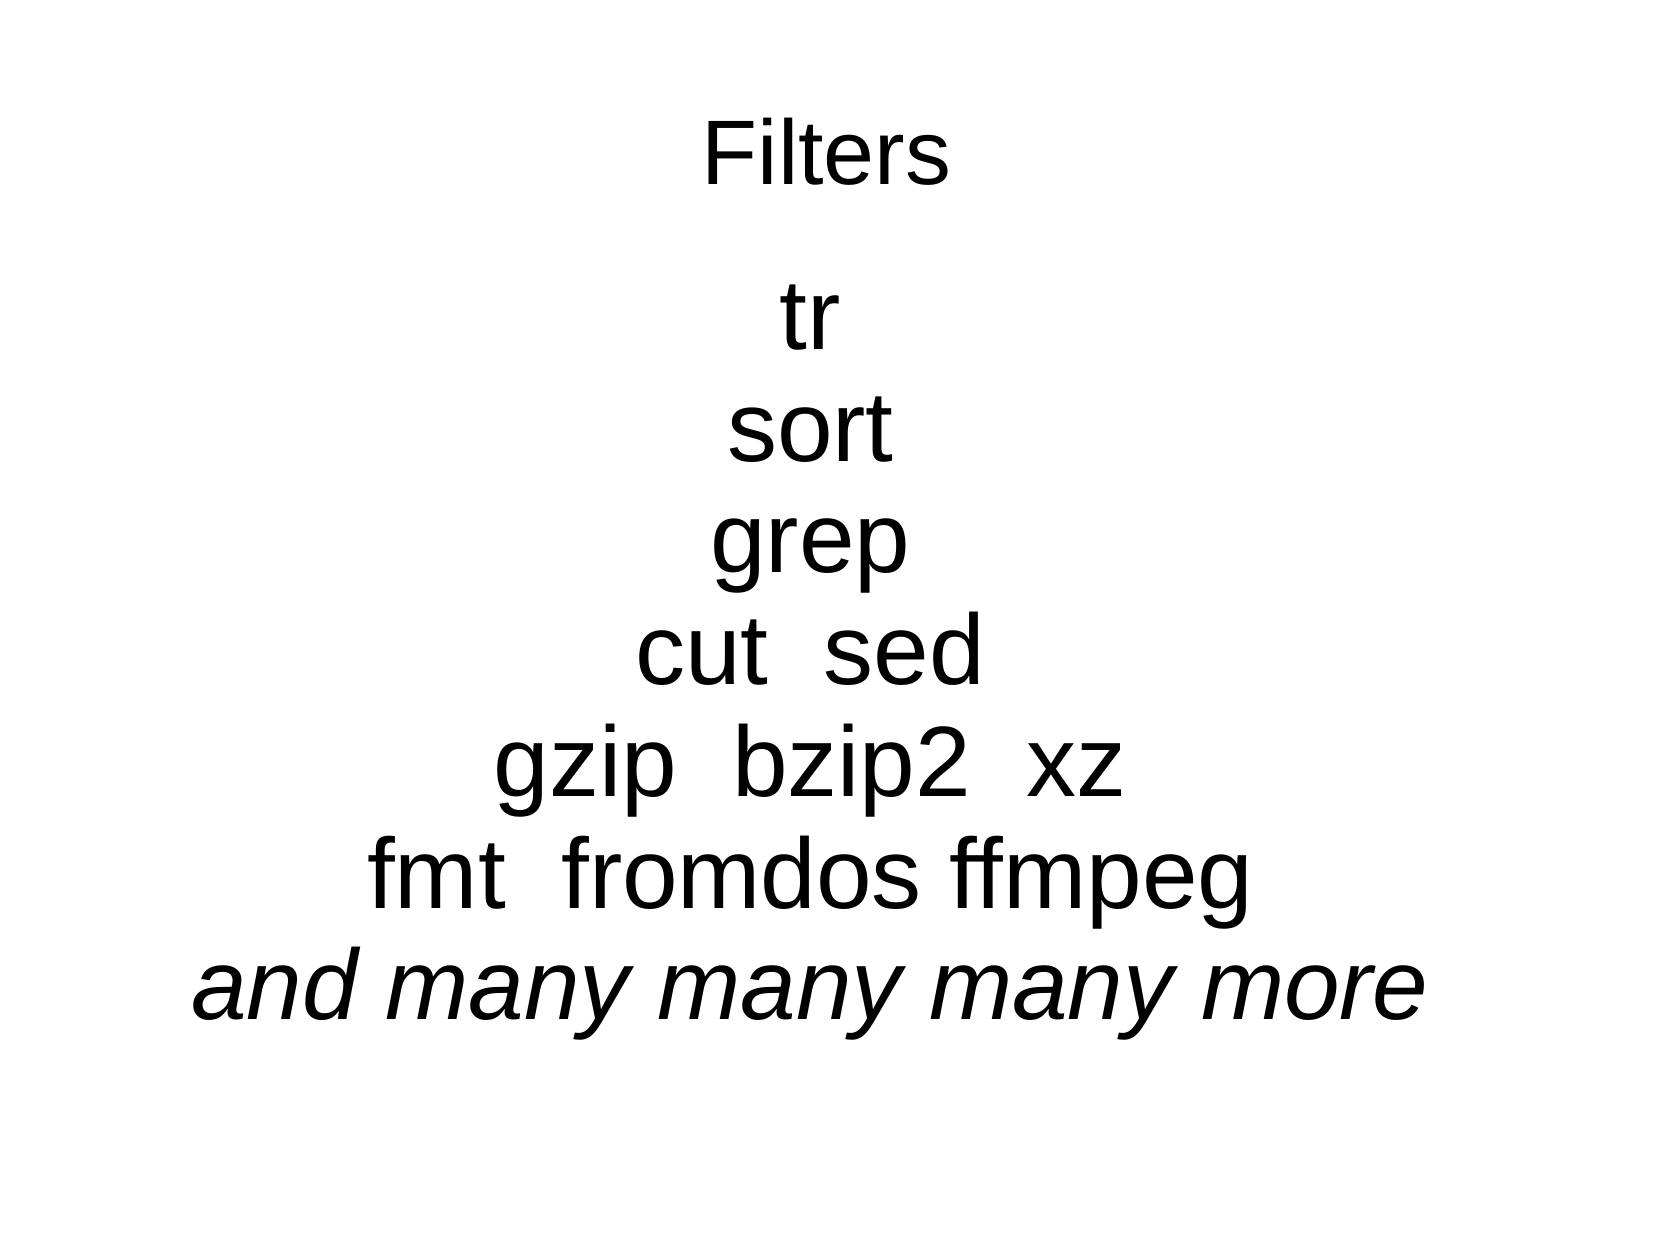

# Filters
tr
sort
grep
cut sed
gzip bzip2 xz
fmt fromdos ffmpeg
and many many many more